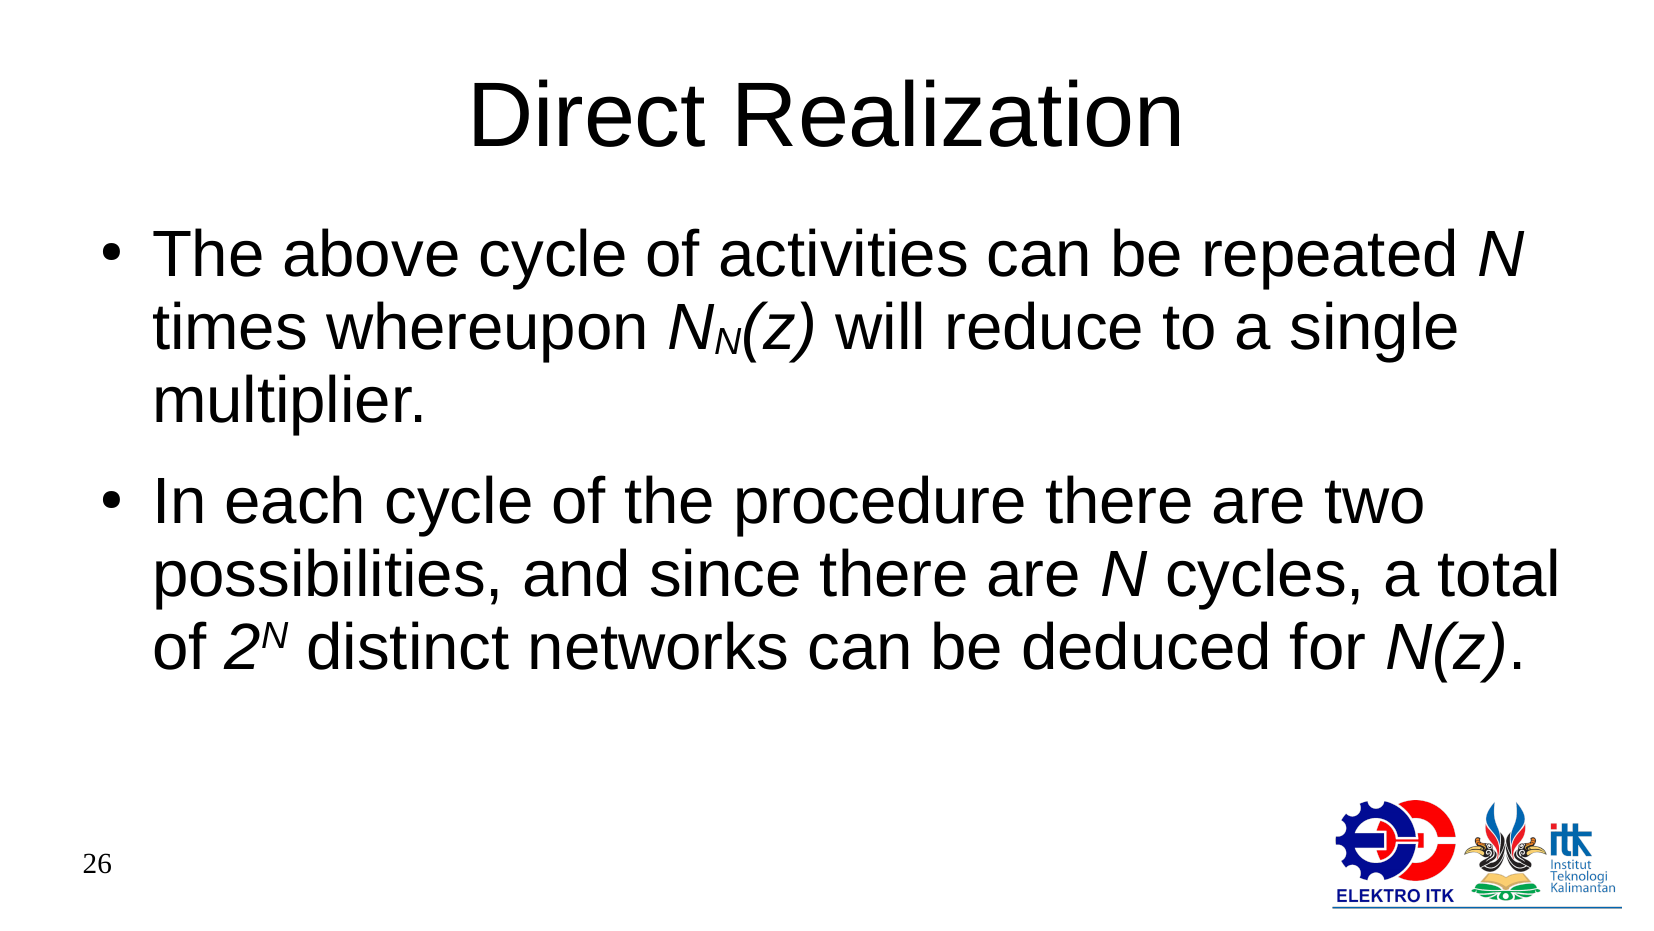

# Direct Realization
The above cycle of activities can be repeated N times whereupon NN(z) will reduce to a single multiplier.
In each cycle of the procedure there are two possibilities, and since there are N cycles, a total of 2N distinct networks can be deduced for N(z).